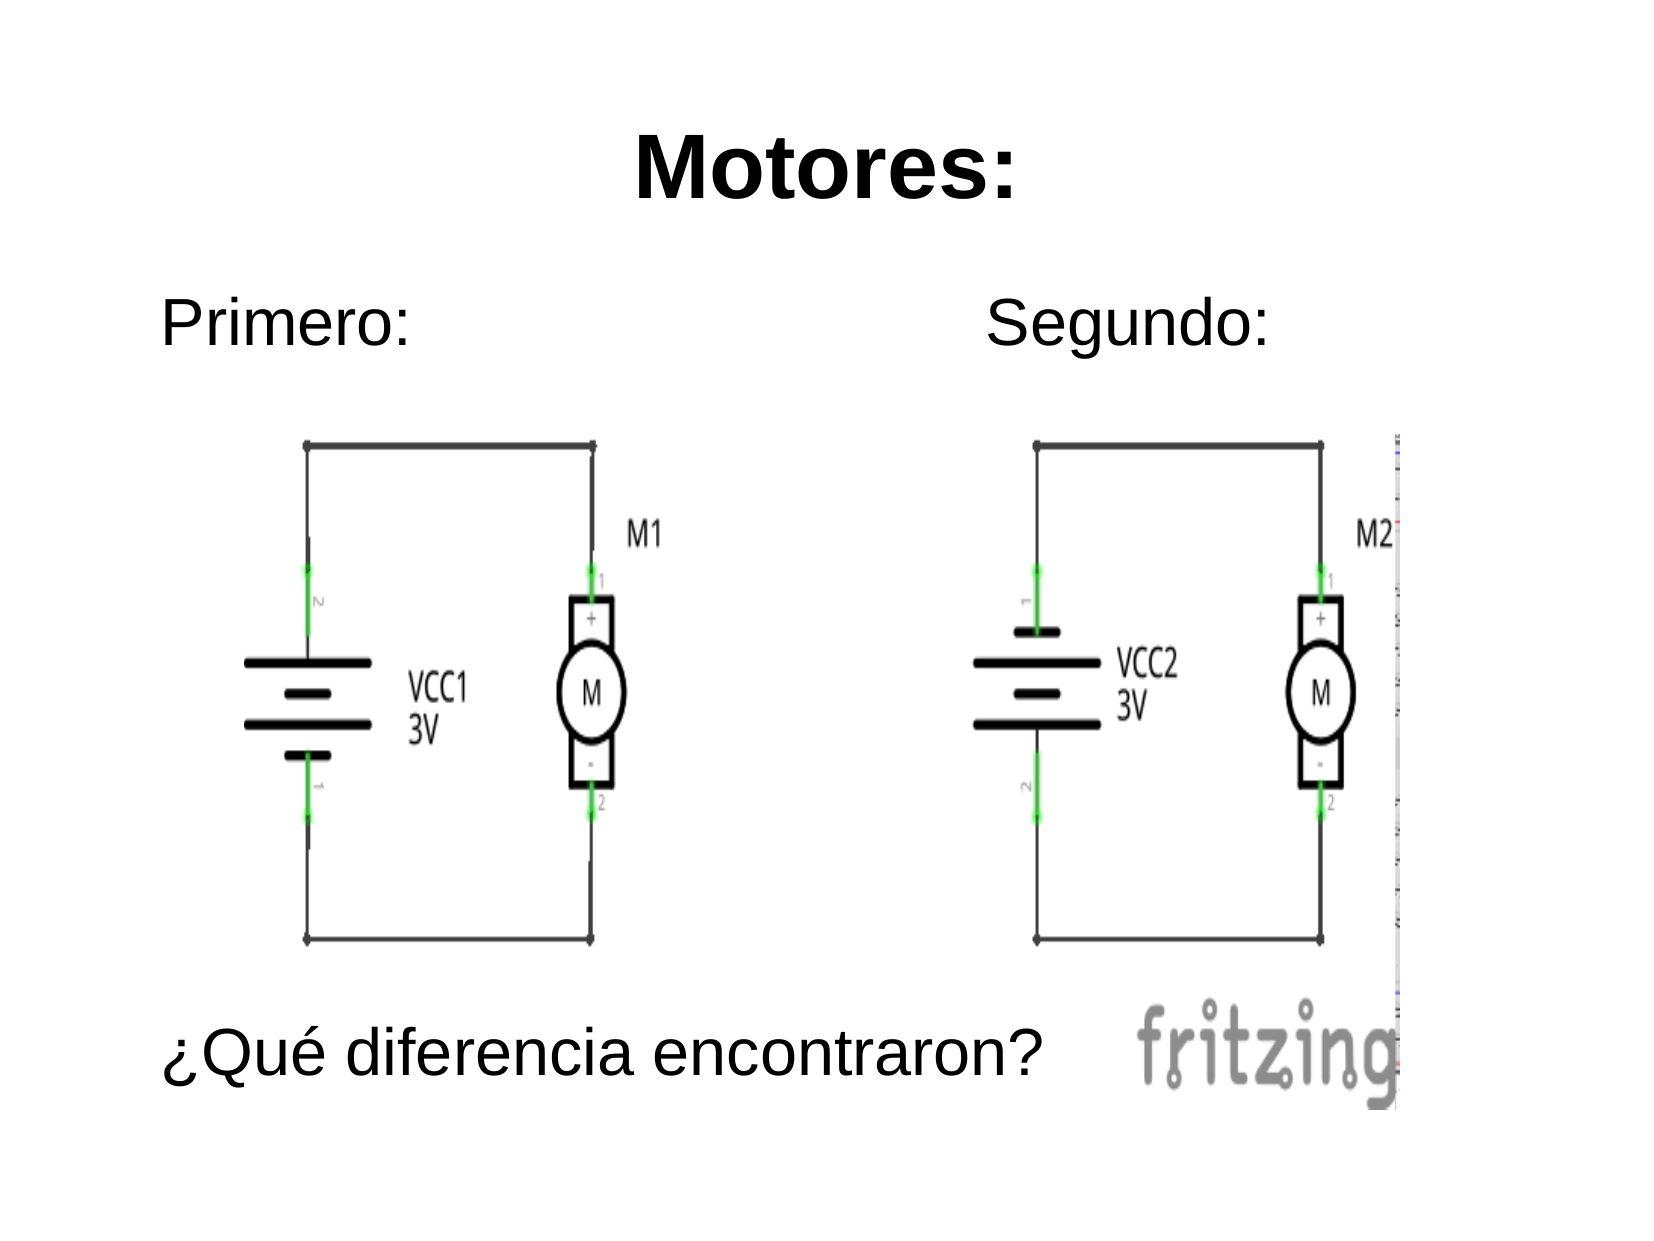

# Motores:
Primero:	 	 					Segundo:
¿Qué diferencia encontraron?